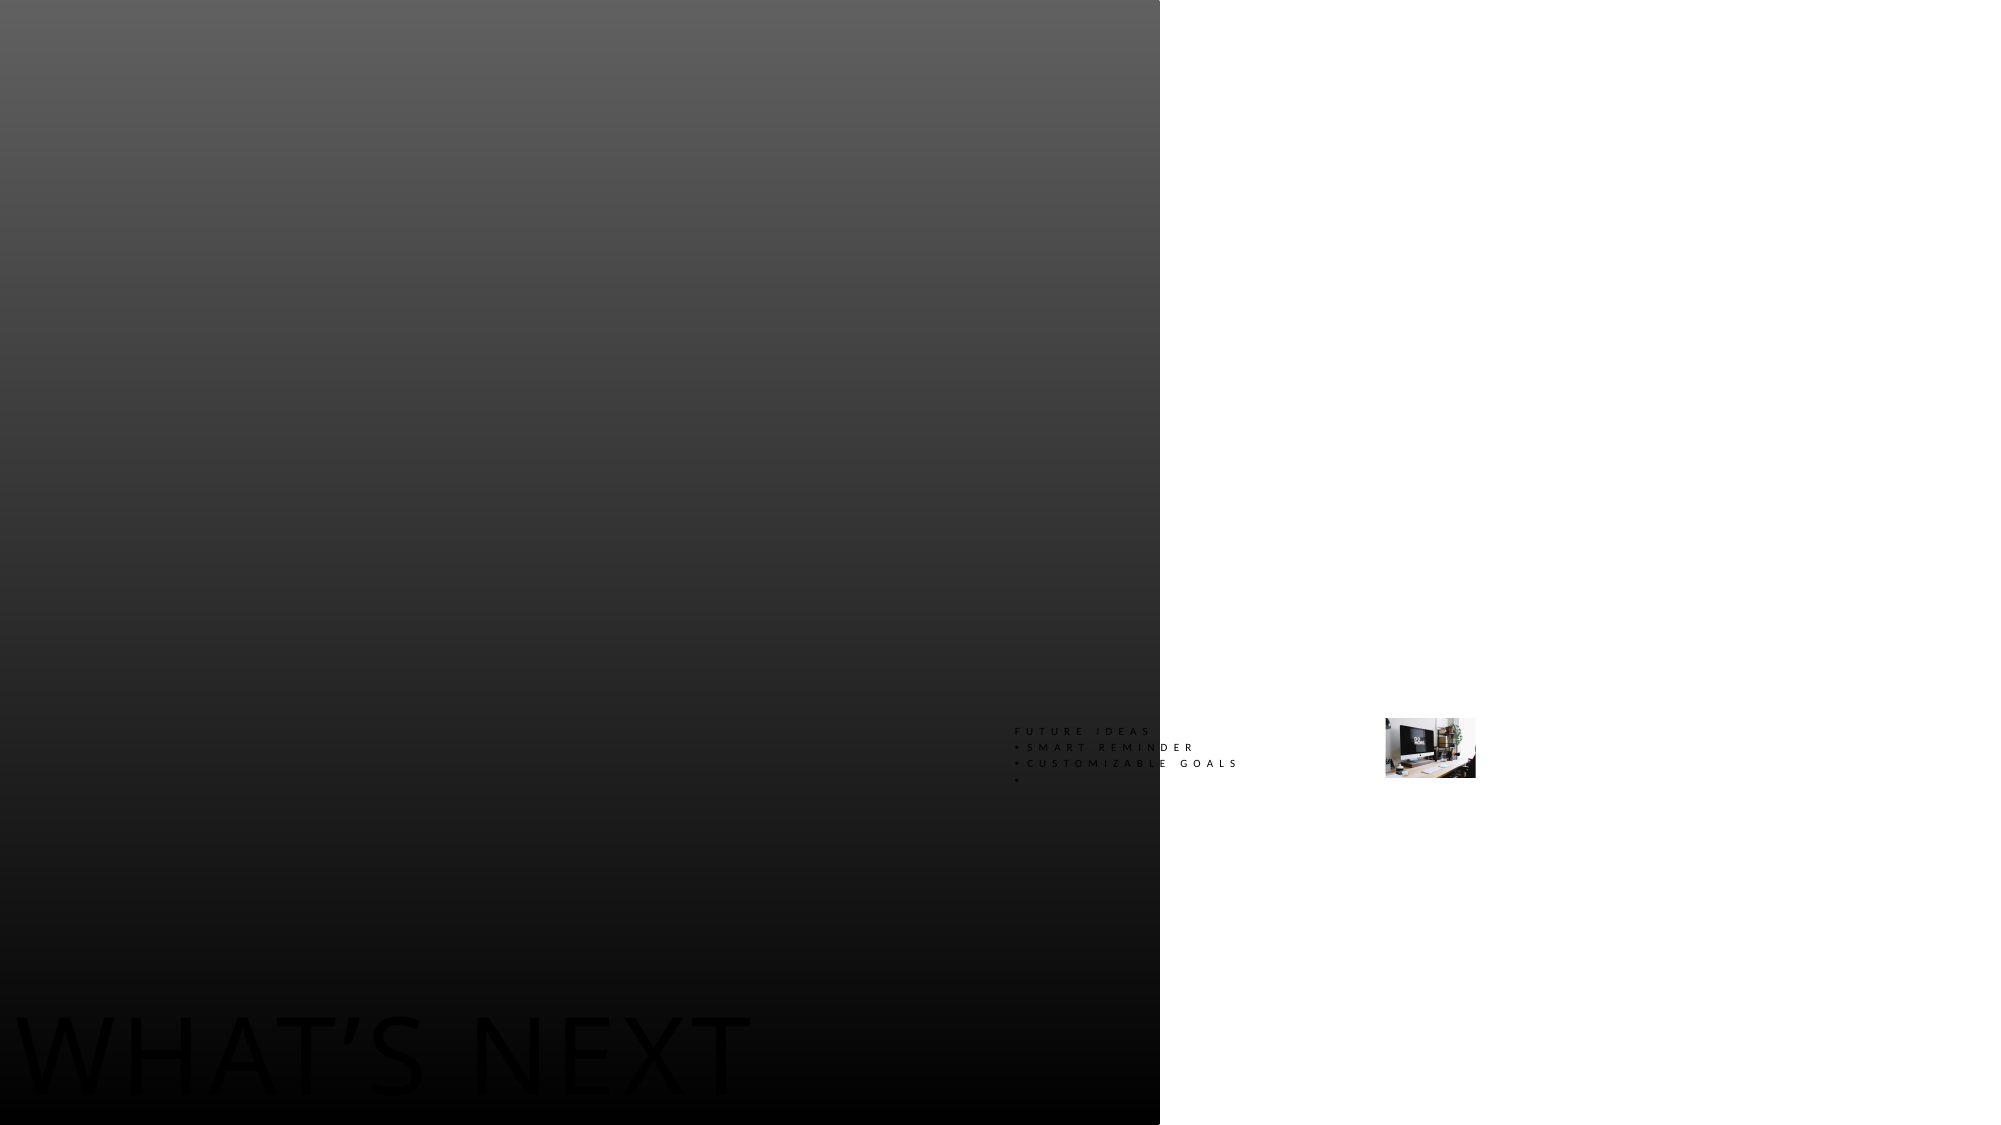

# What’s next
FUTURE IDEAS
Smart reminder
Customizable goals